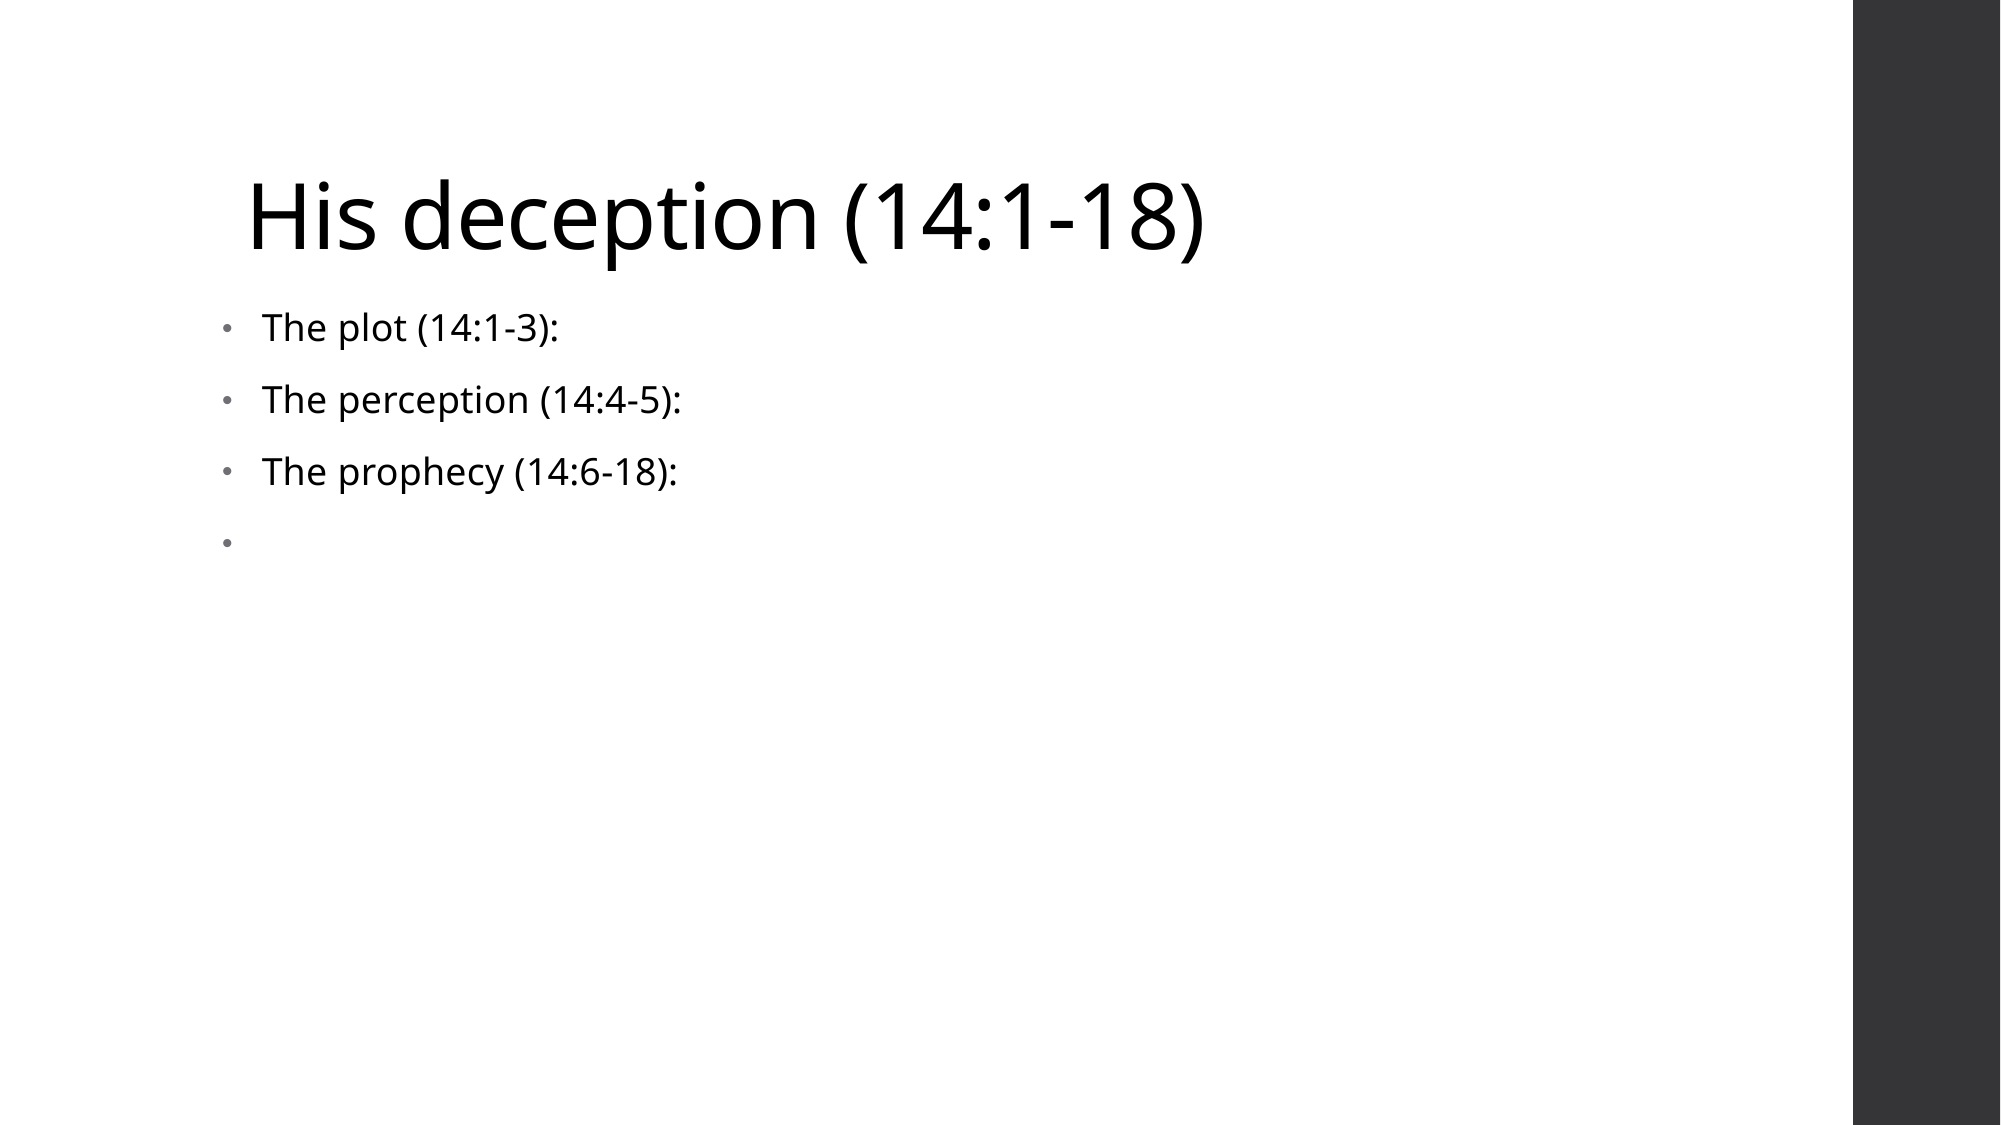

# His deception (14:1-18)
 The plot (14:1-3):
 The perception (14:4-5):
 The prophecy (14:6-18):